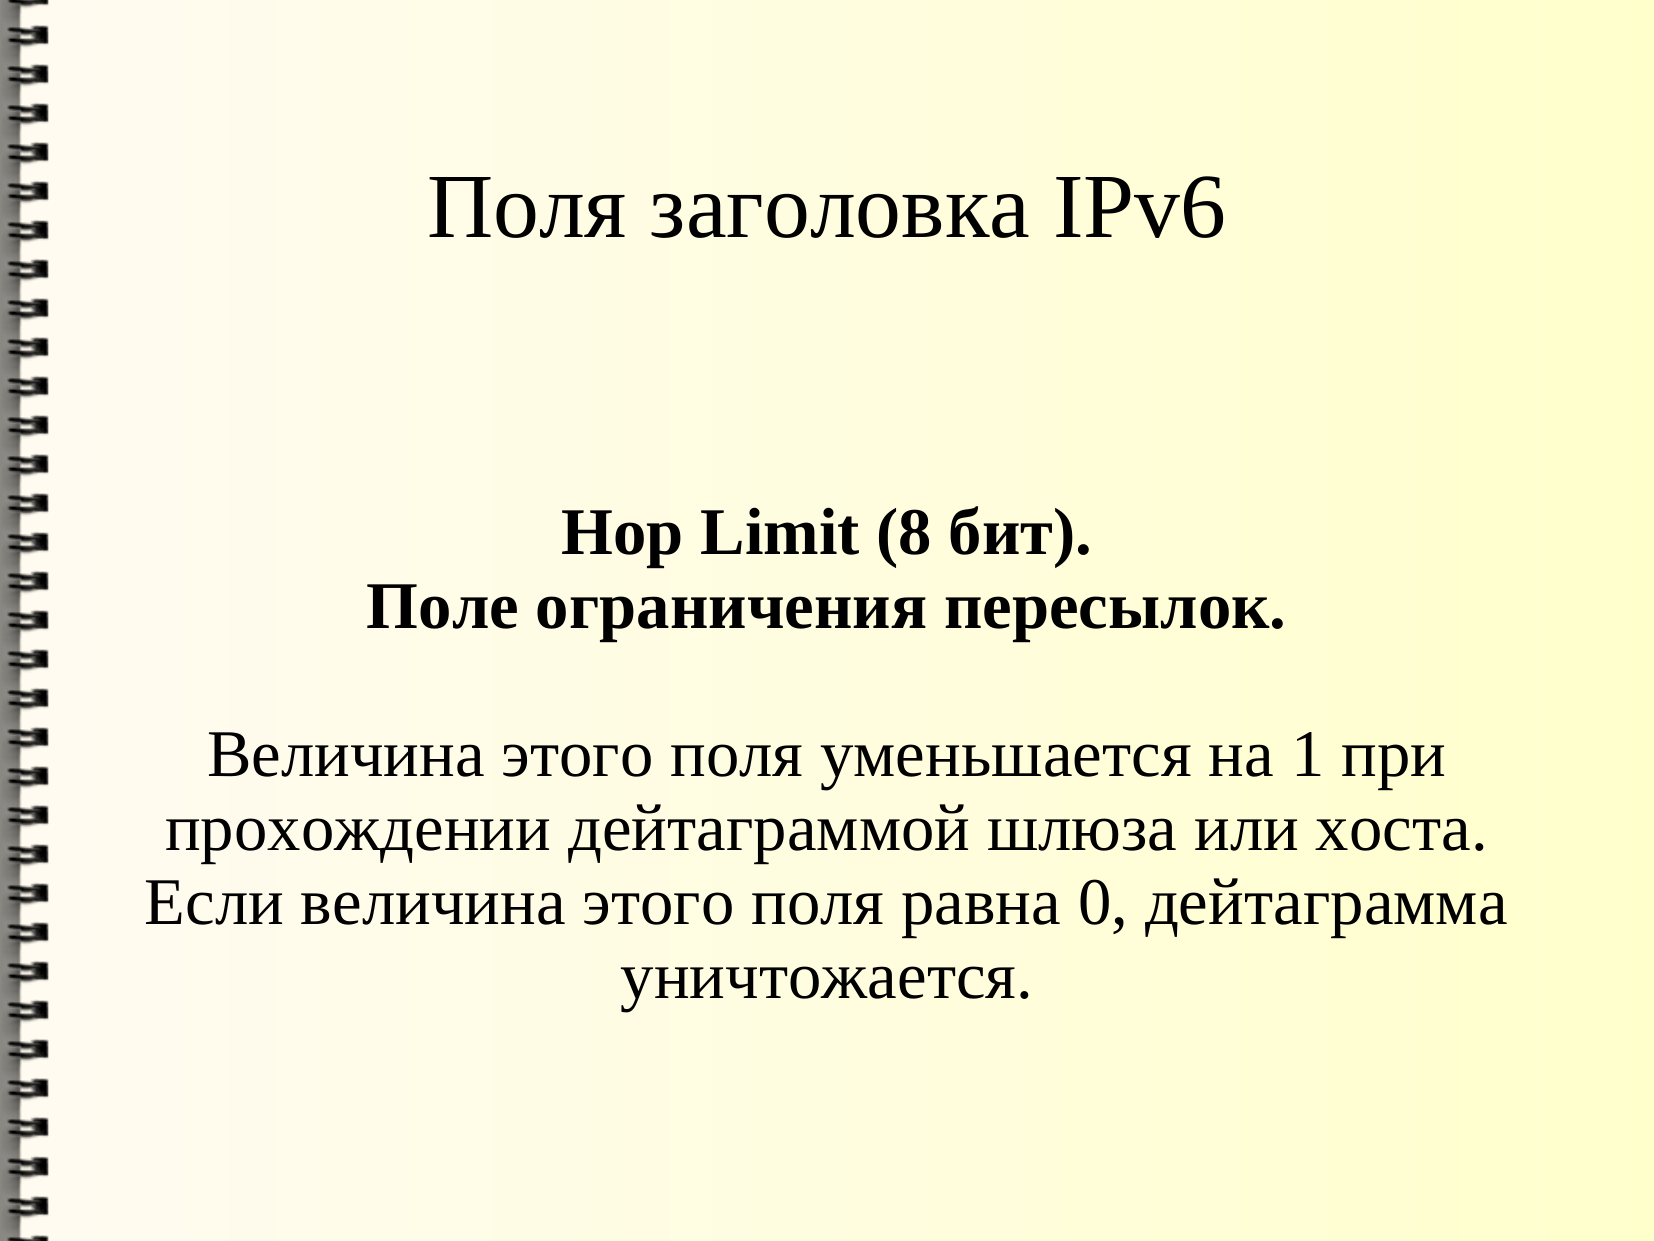

# Поля заголовка IPv6
Hop Limit (8 бит).
Поле ограничения пересылок.
Величина этого поля уменьшается на 1 при прохождении дейтаграммой шлюза или хоста. Если величина этого поля равна 0, дейтаграмма уничтожается.